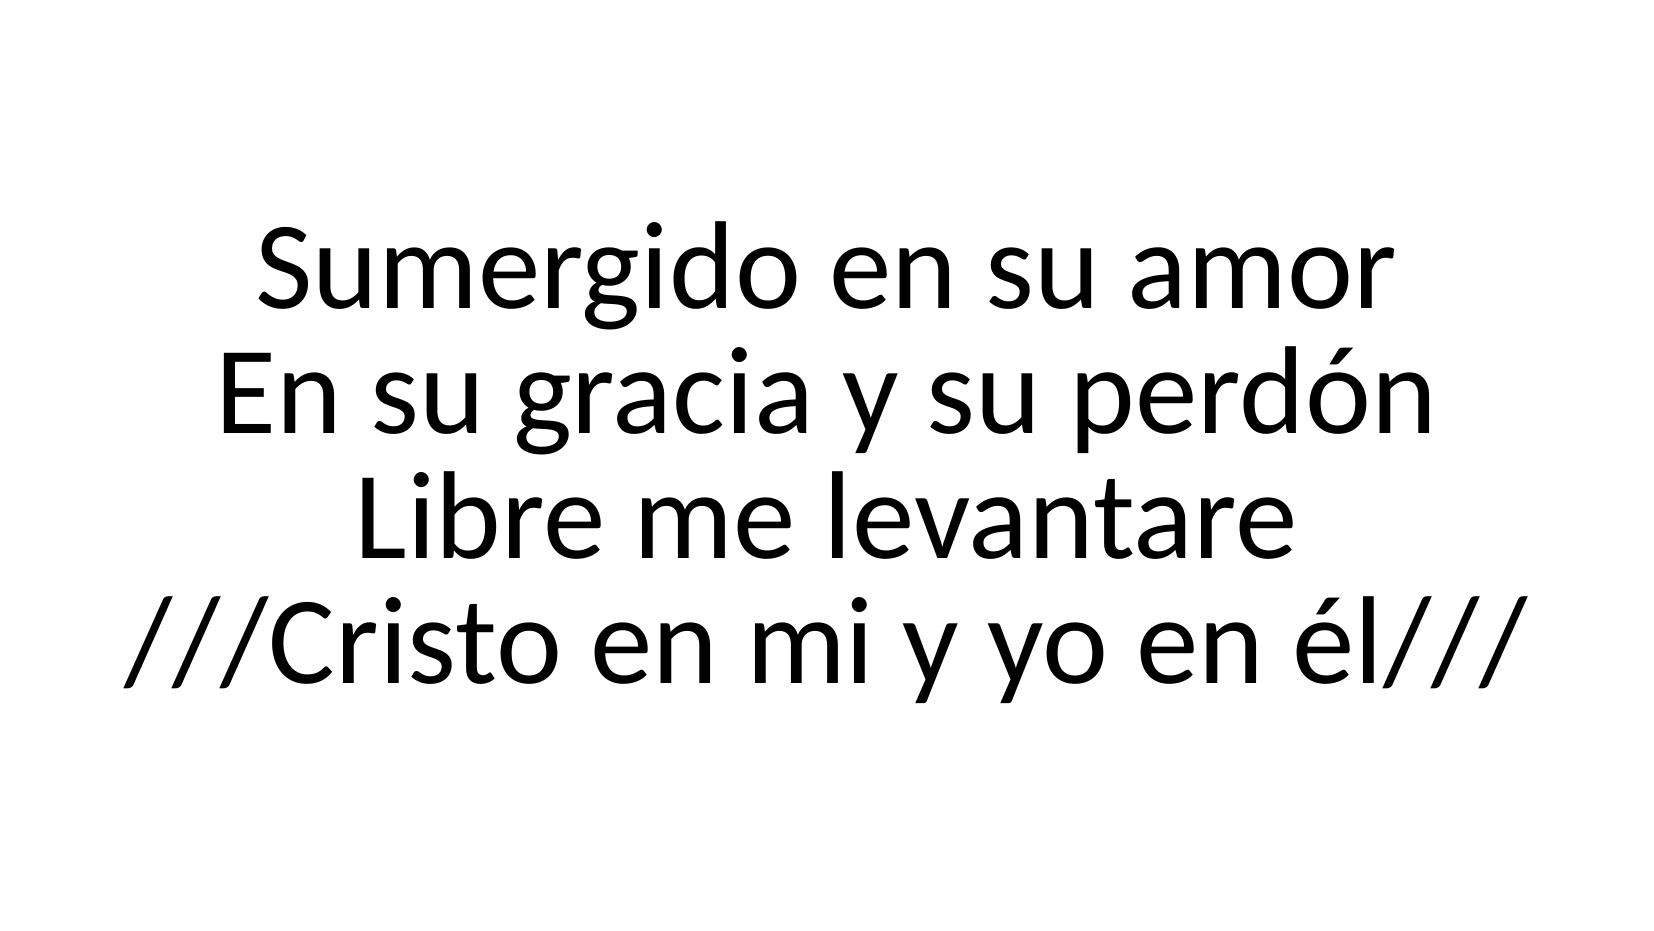

# Sumergido en su amor En su gracia y su perdón Libre me levantare ///Cristo en mi y yo en él///